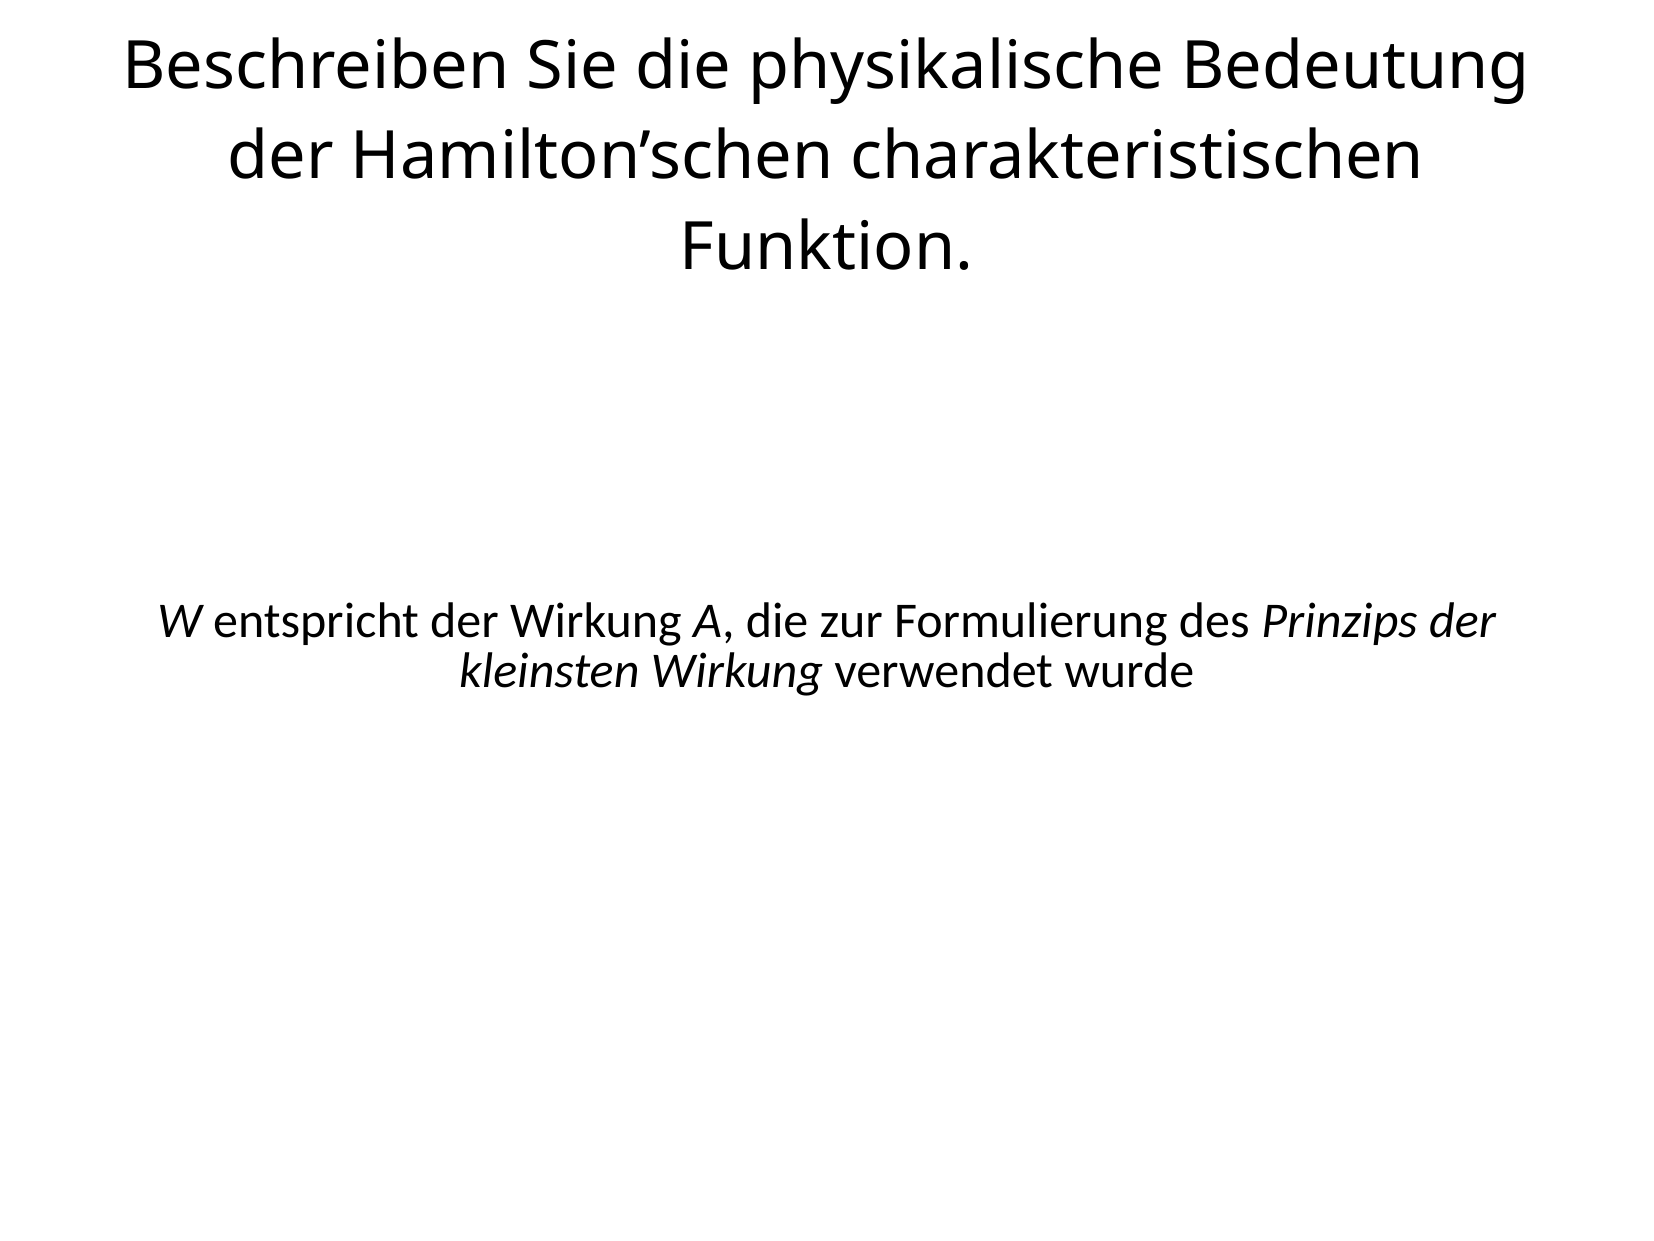

# Beschreiben Sie die physikalische Bedeutung der Hamilton’schen charakteristischen Funktion.
W entspricht der Wirkung A, die zur Formulierung des Prinzips der kleinsten Wirkung verwendet wurde